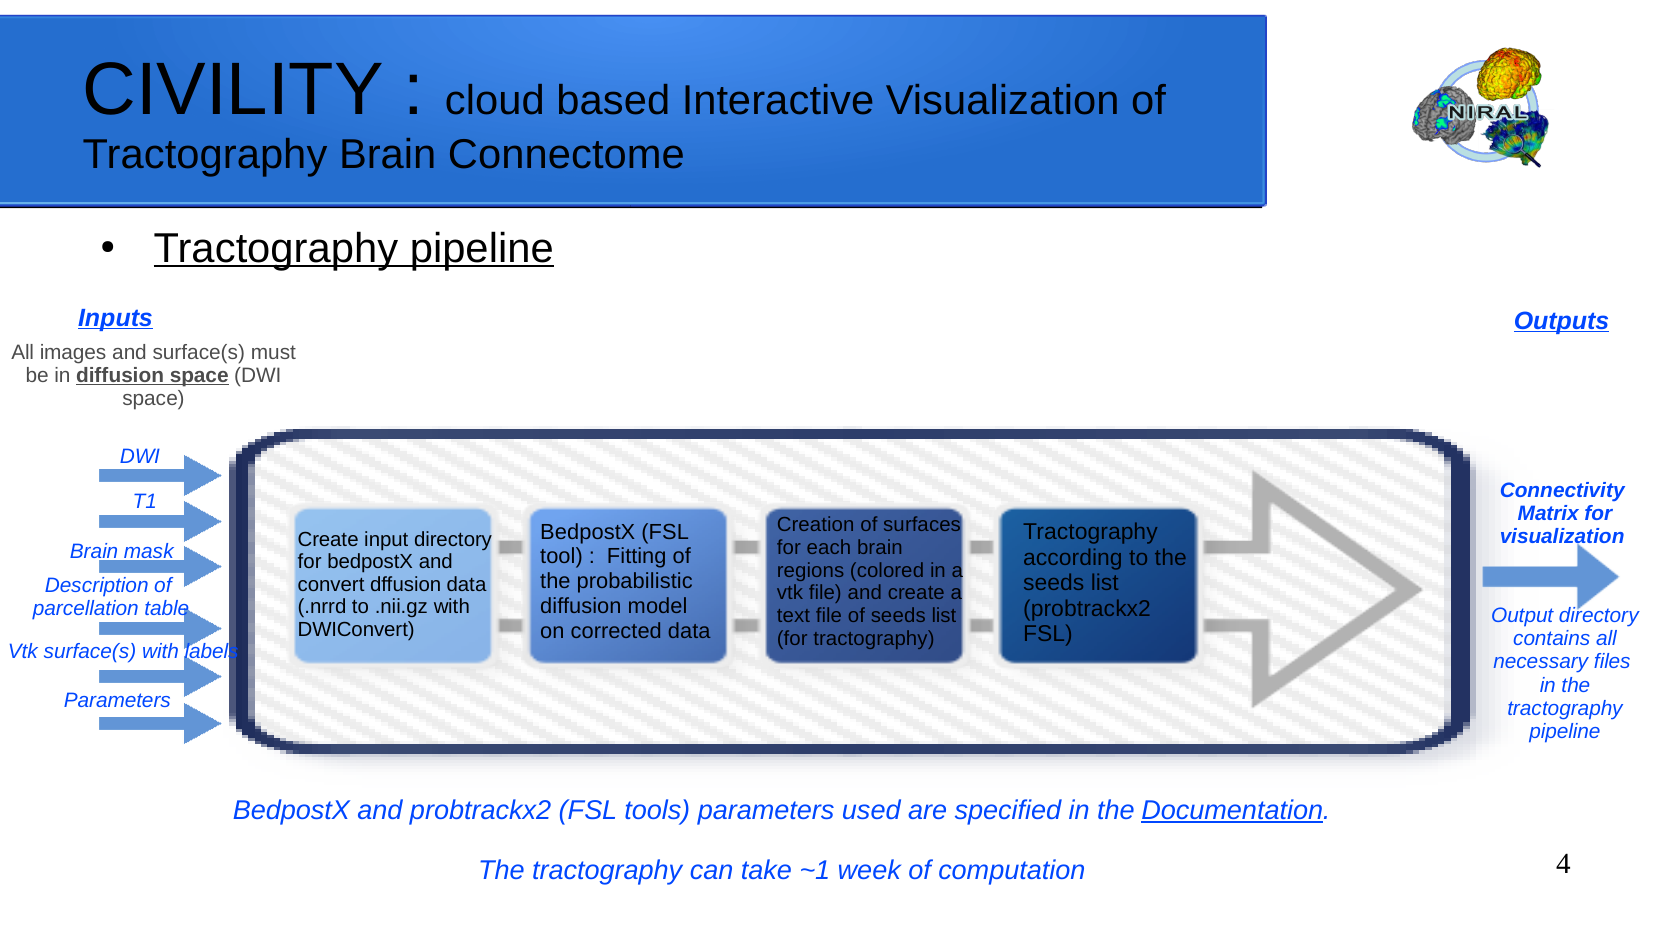

CIVILITY : cloud based Interactive Visualization of Tractography Brain Connectome
# Tractography pipeline
Outputs
Inputs
All images and surface(s) must be in diffusion space (DWI space)
DWI
Connectivity
Matrix for visualization
T1
Creation of surfaces for each brain regions (colored in a vtk file) and create a text file of seeds list (for tractography)
BedpostX (FSL tool) : Fitting of the probabilistic diffusion model on corrected data
Tractography according to the seeds list (probtrackx2 FSL)
Create input directory for bedpostX and convert dffusion data (.nrrd to .nii.gz with DWIConvert)
Brain mask
Description of
 parcellation table
Output directory contains all necessary files in the tractography pipeline
Vtk surface(s) with labels
Parameters
BedpostX and probtrackx2 (FSL tools) parameters used are specified in the Documentation.
The tractography can take ~1 week of computation
4